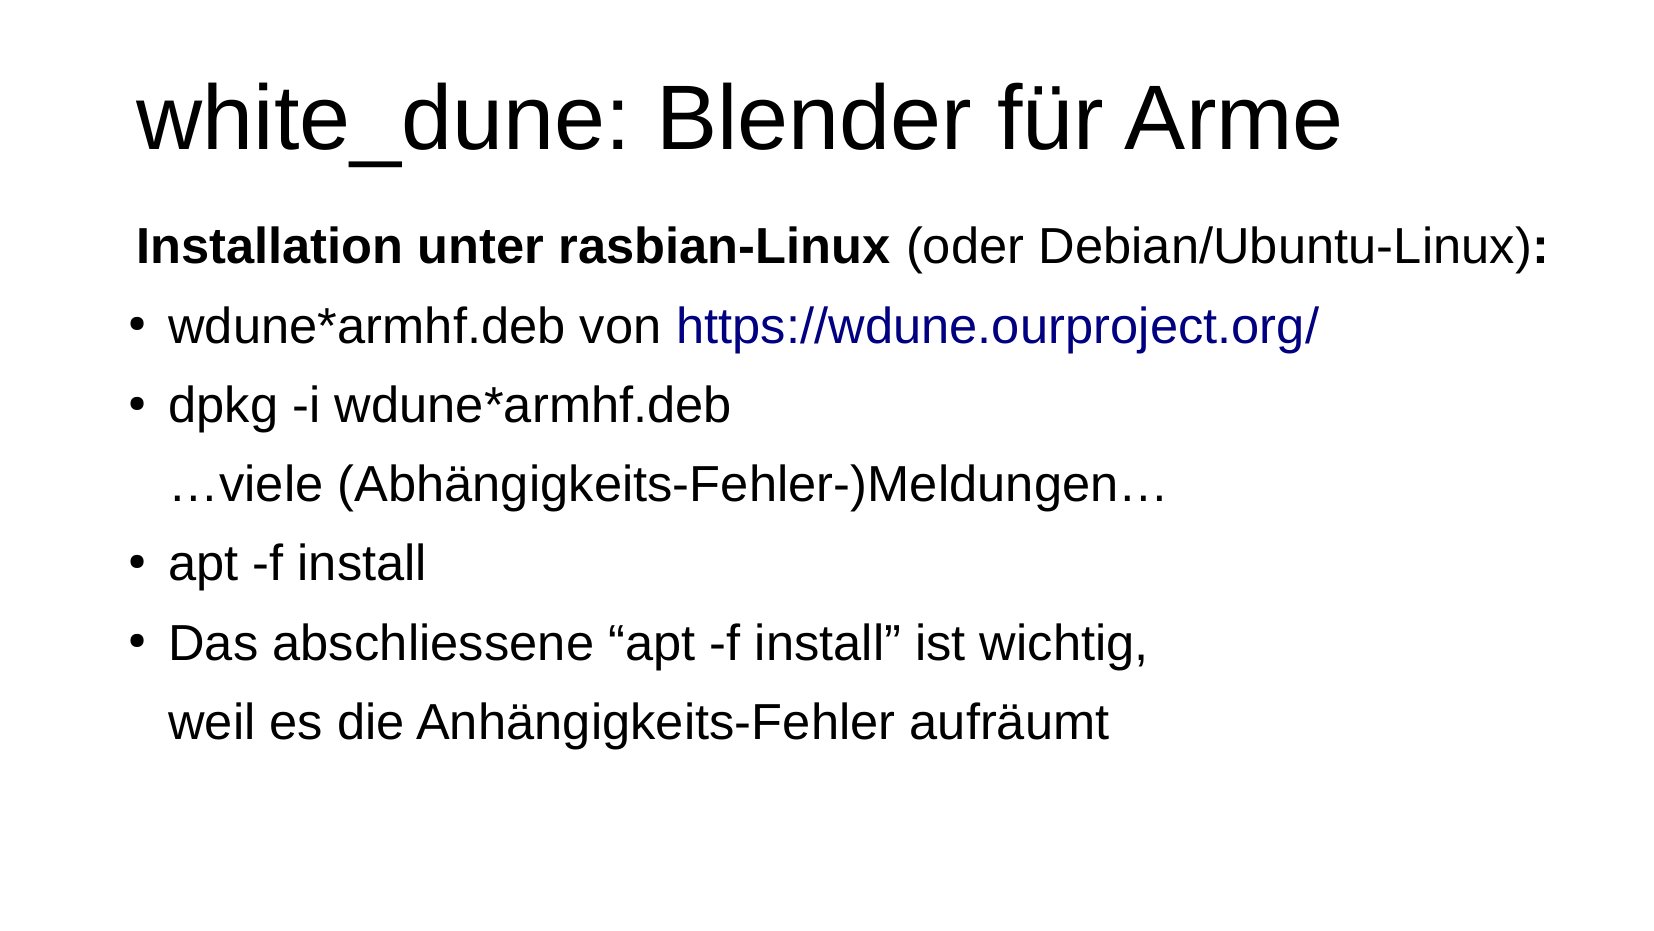

# white_dune: Blender für Arme
Installation unter rasbian-Linux (oder Debian/Ubuntu-Linux):
wdune*armhf.deb von https://wdune.ourproject.org/
dpkg -i wdune*armhf.deb
…viele (Abhängigkeits-Fehler-)Meldungen…
apt -f install
Das abschliessene “apt -f install” ist wichtig,
weil es die Anhängigkeits-Fehler aufräumt